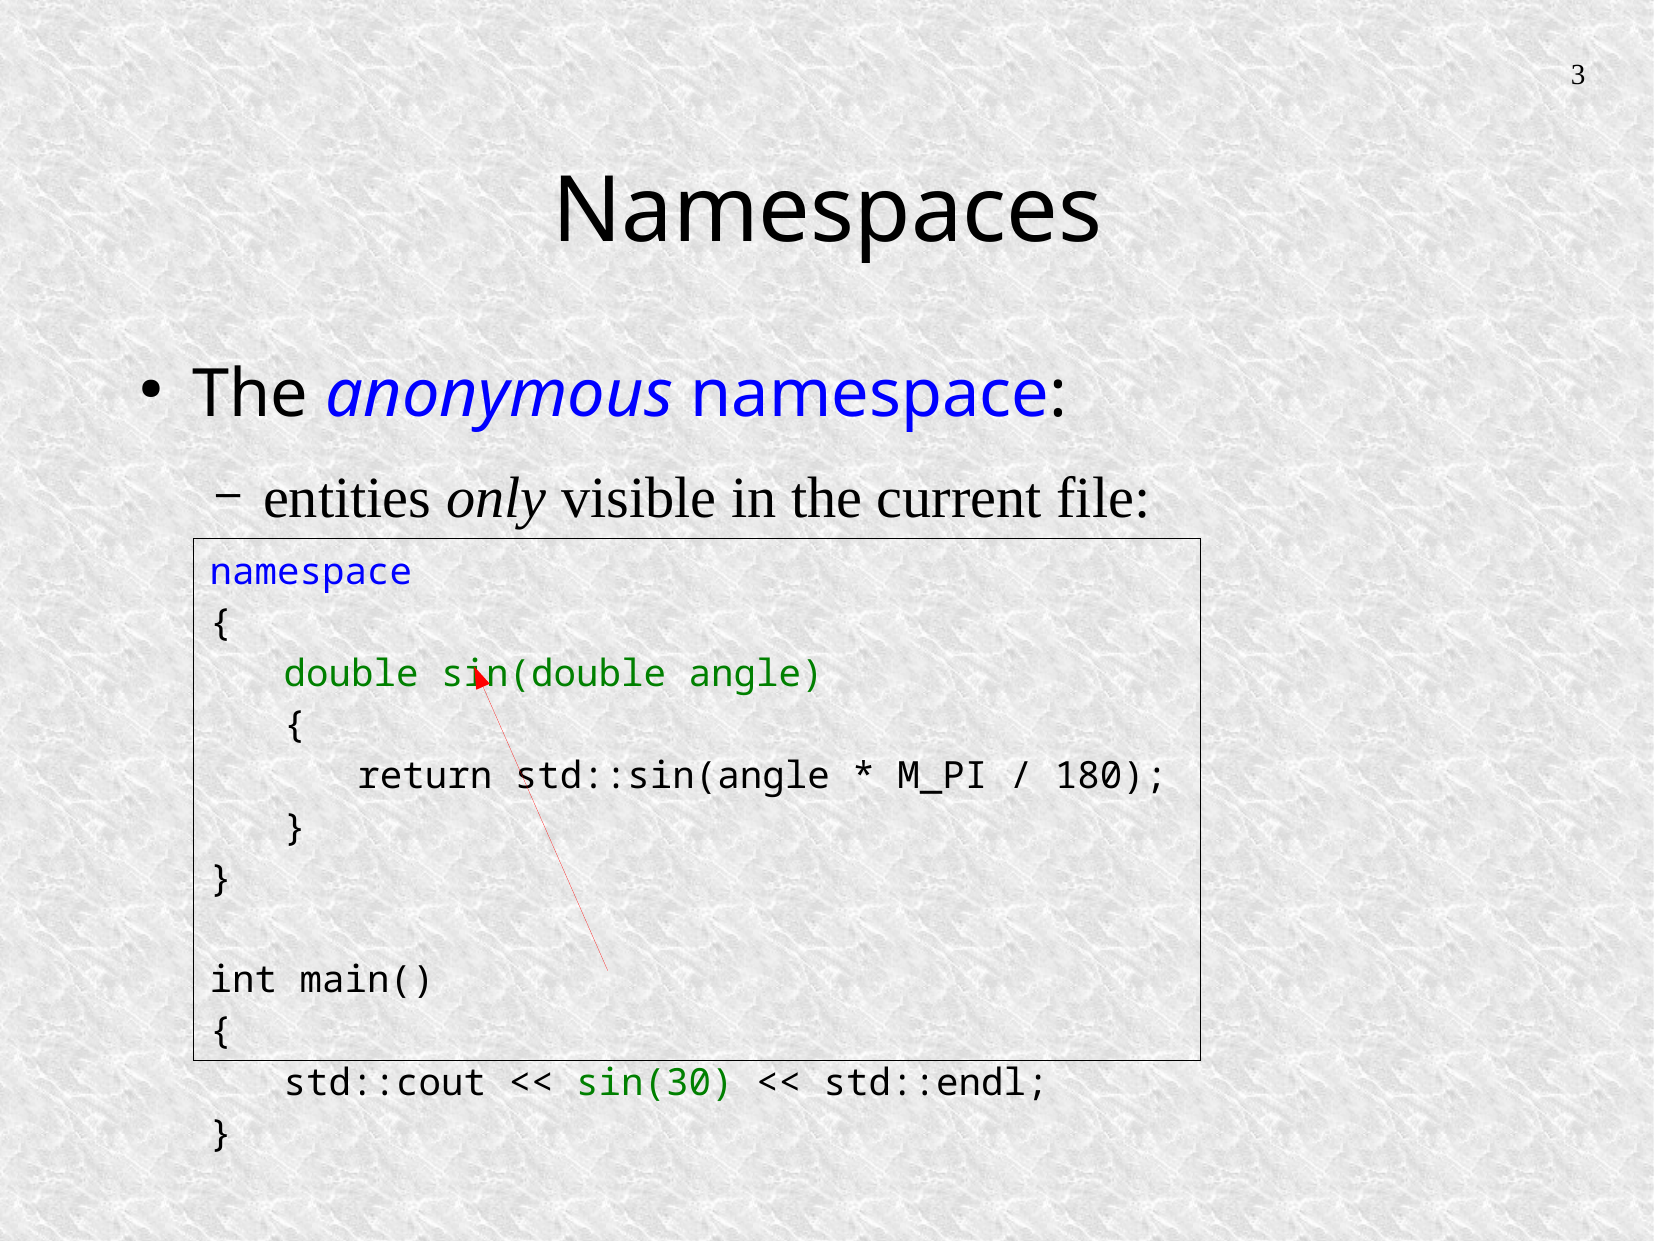

3
# Namespaces
The anonymous namespace:
entities only visible in the current file:
namespace
{
	double sin(double angle)
	{
		return std::sin(angle * M_PI / 180);
	}
}
int main()
{
	std::cout << sin(30) << std::endl;
}